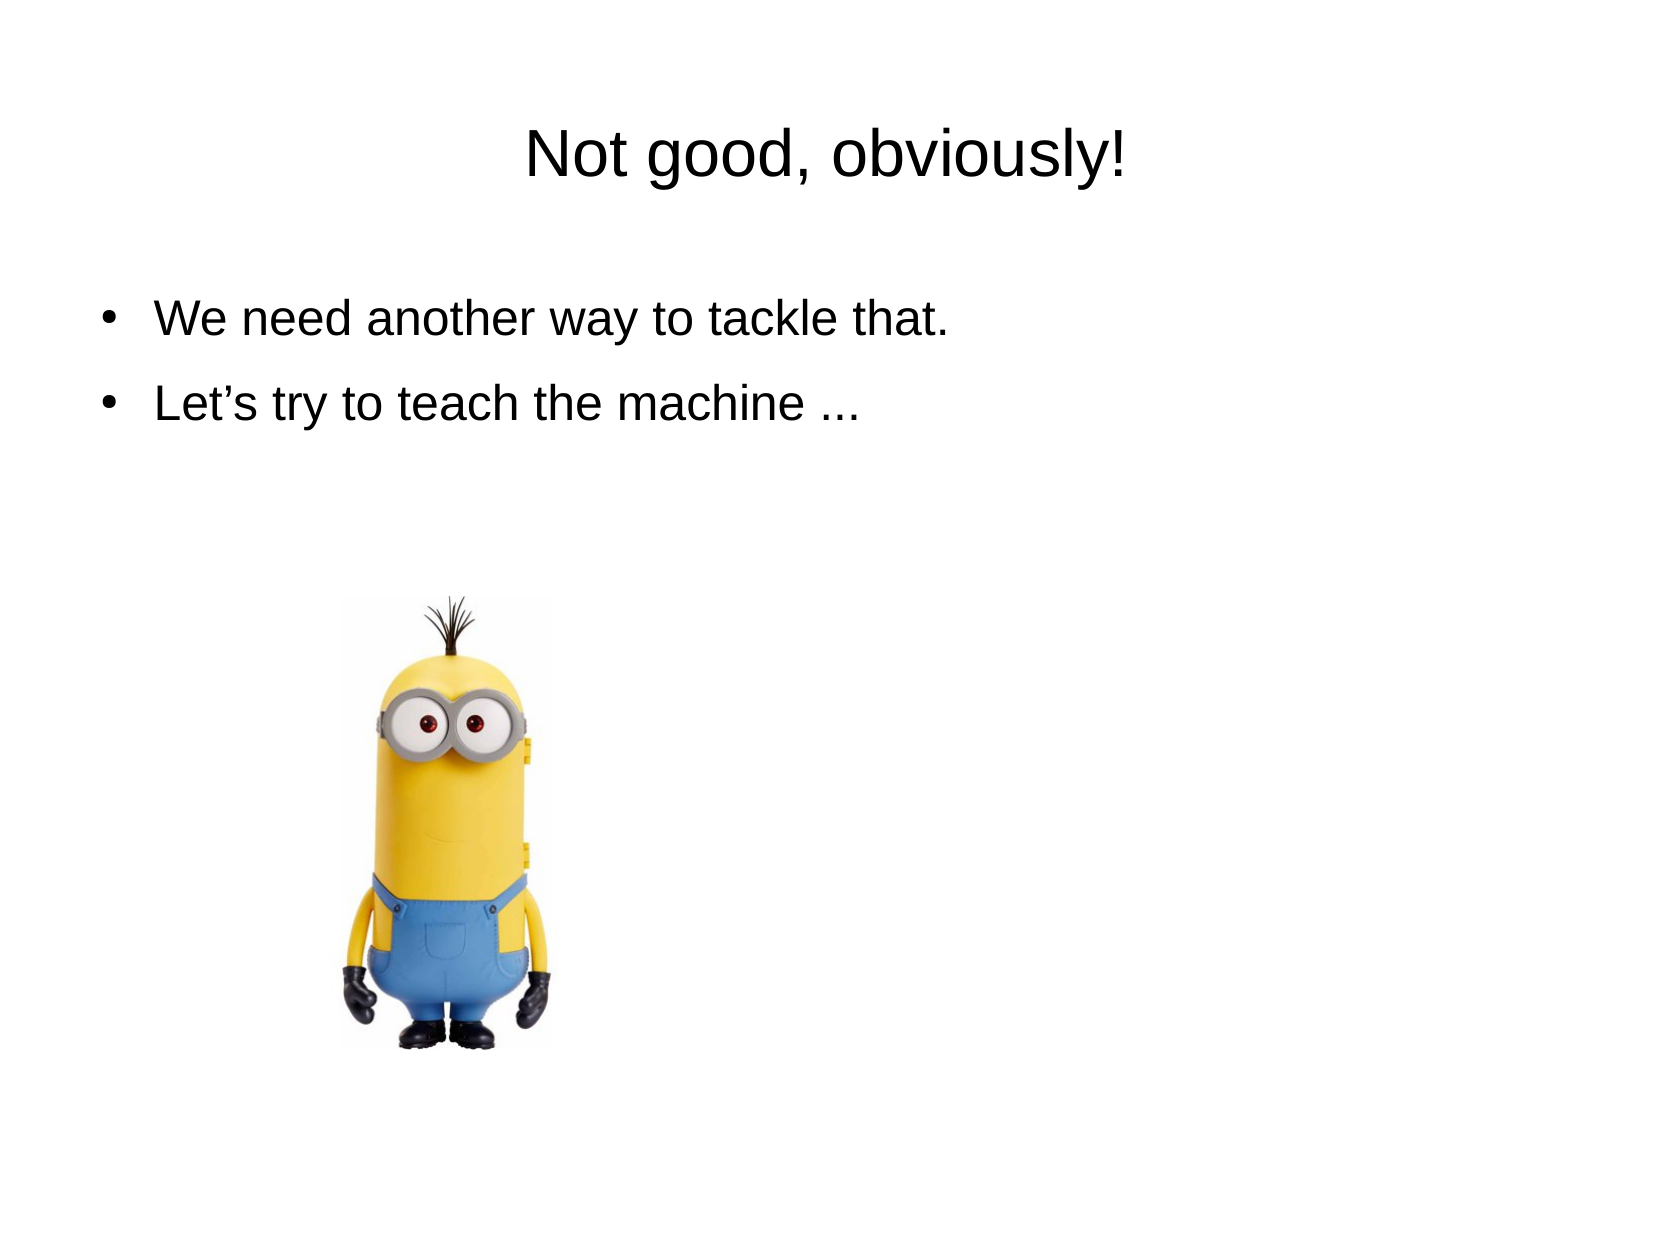

# Not good, obviously!
We need another way to tackle that.
Let’s try to teach the machine ...